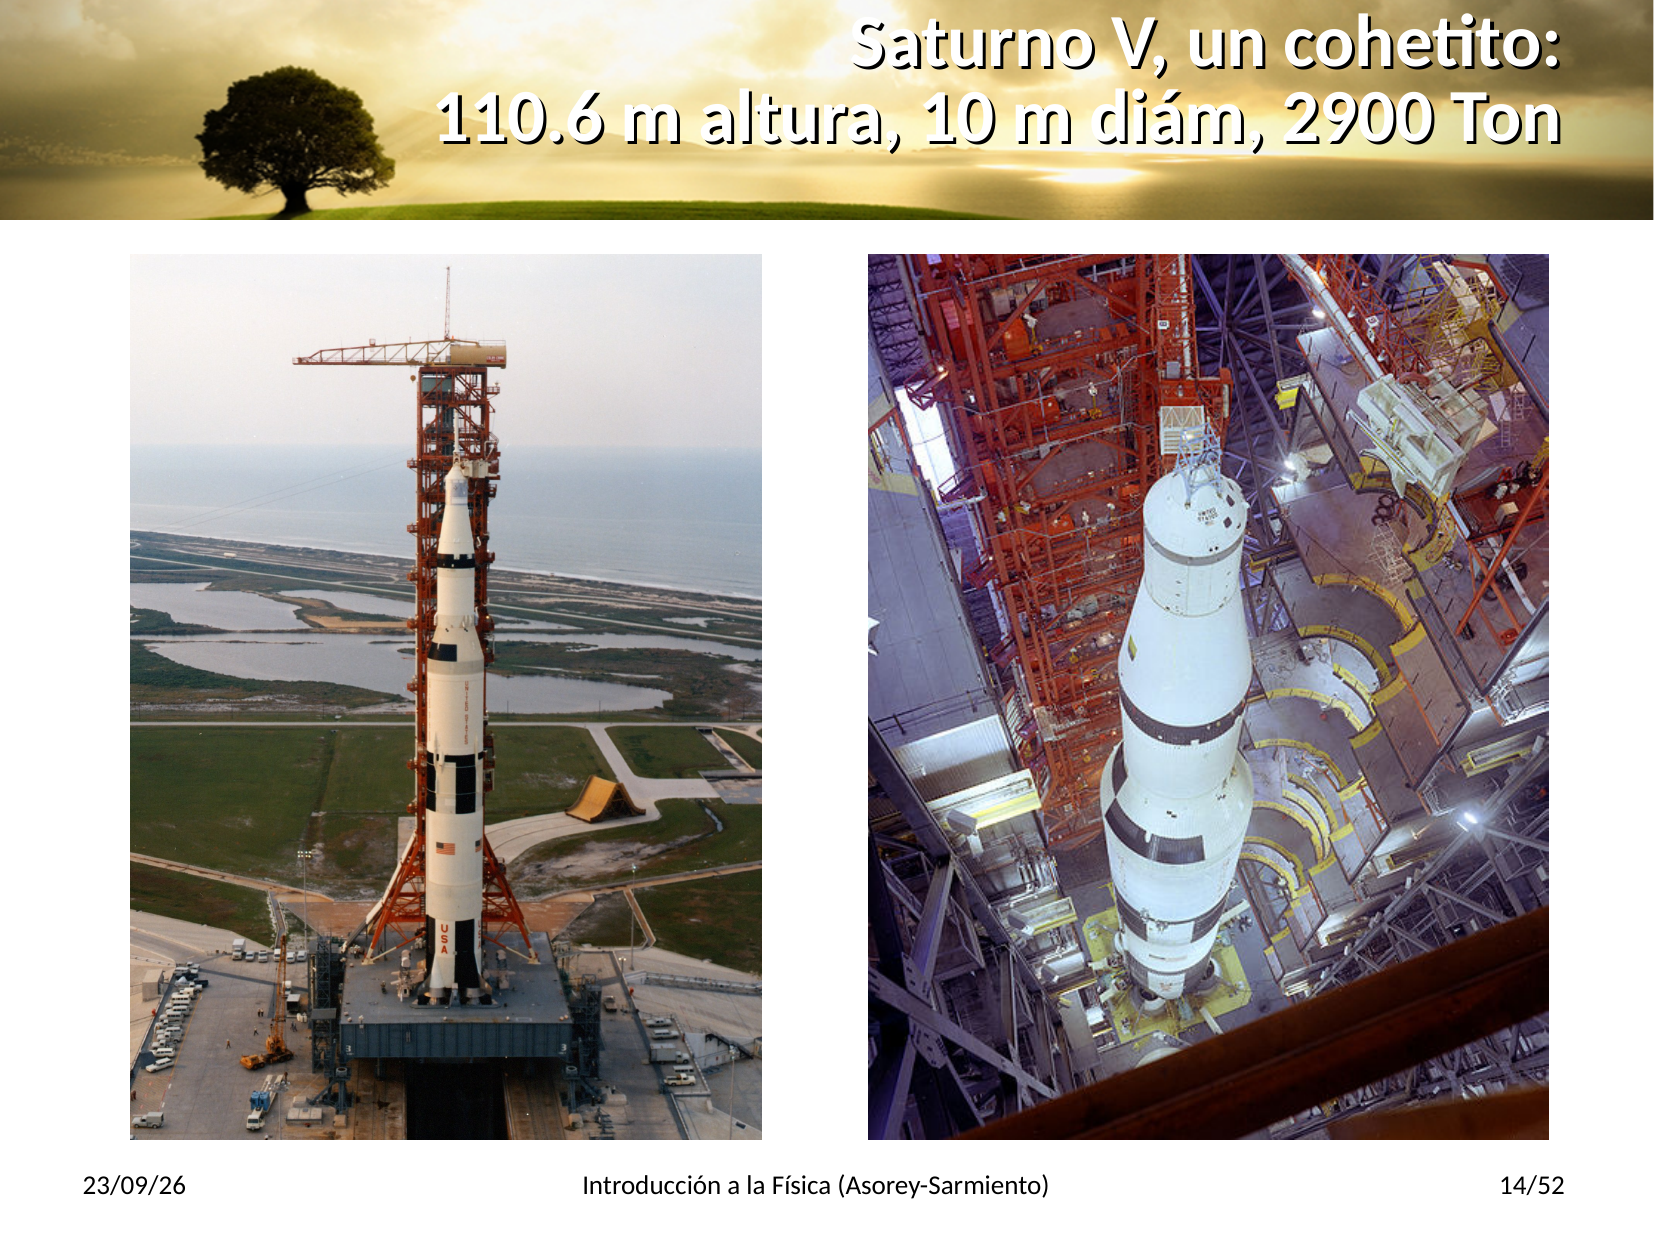

# Saturno V, un cohetito: 110.6 m altura, 10 m diám, 2900 Ton
Introducción a la Física (Asorey-Sarmiento)
14